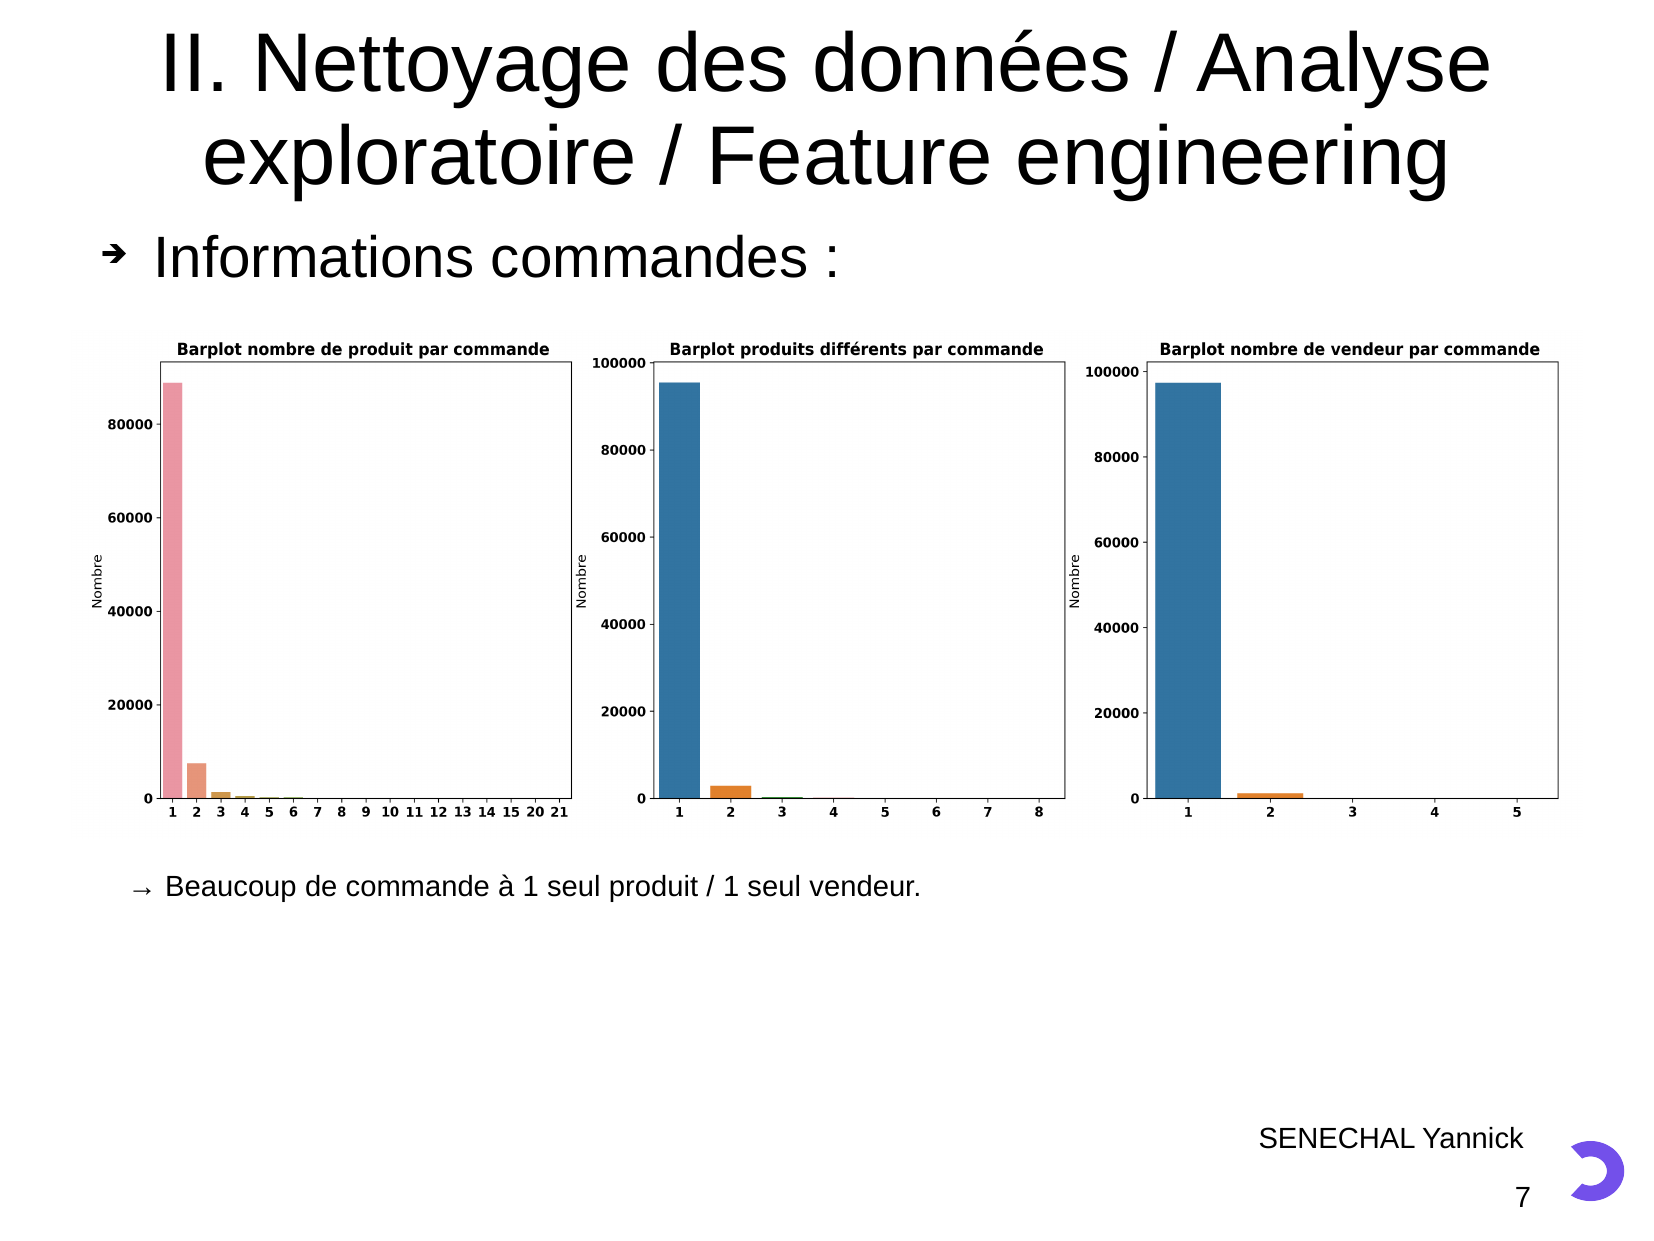

# II. Nettoyage des données / Analyse exploratoire / Feature engineering
Informations commandes :
→ Beaucoup de commande à 1 seul produit / 1 seul vendeur.
SENECHAL Yannick
7